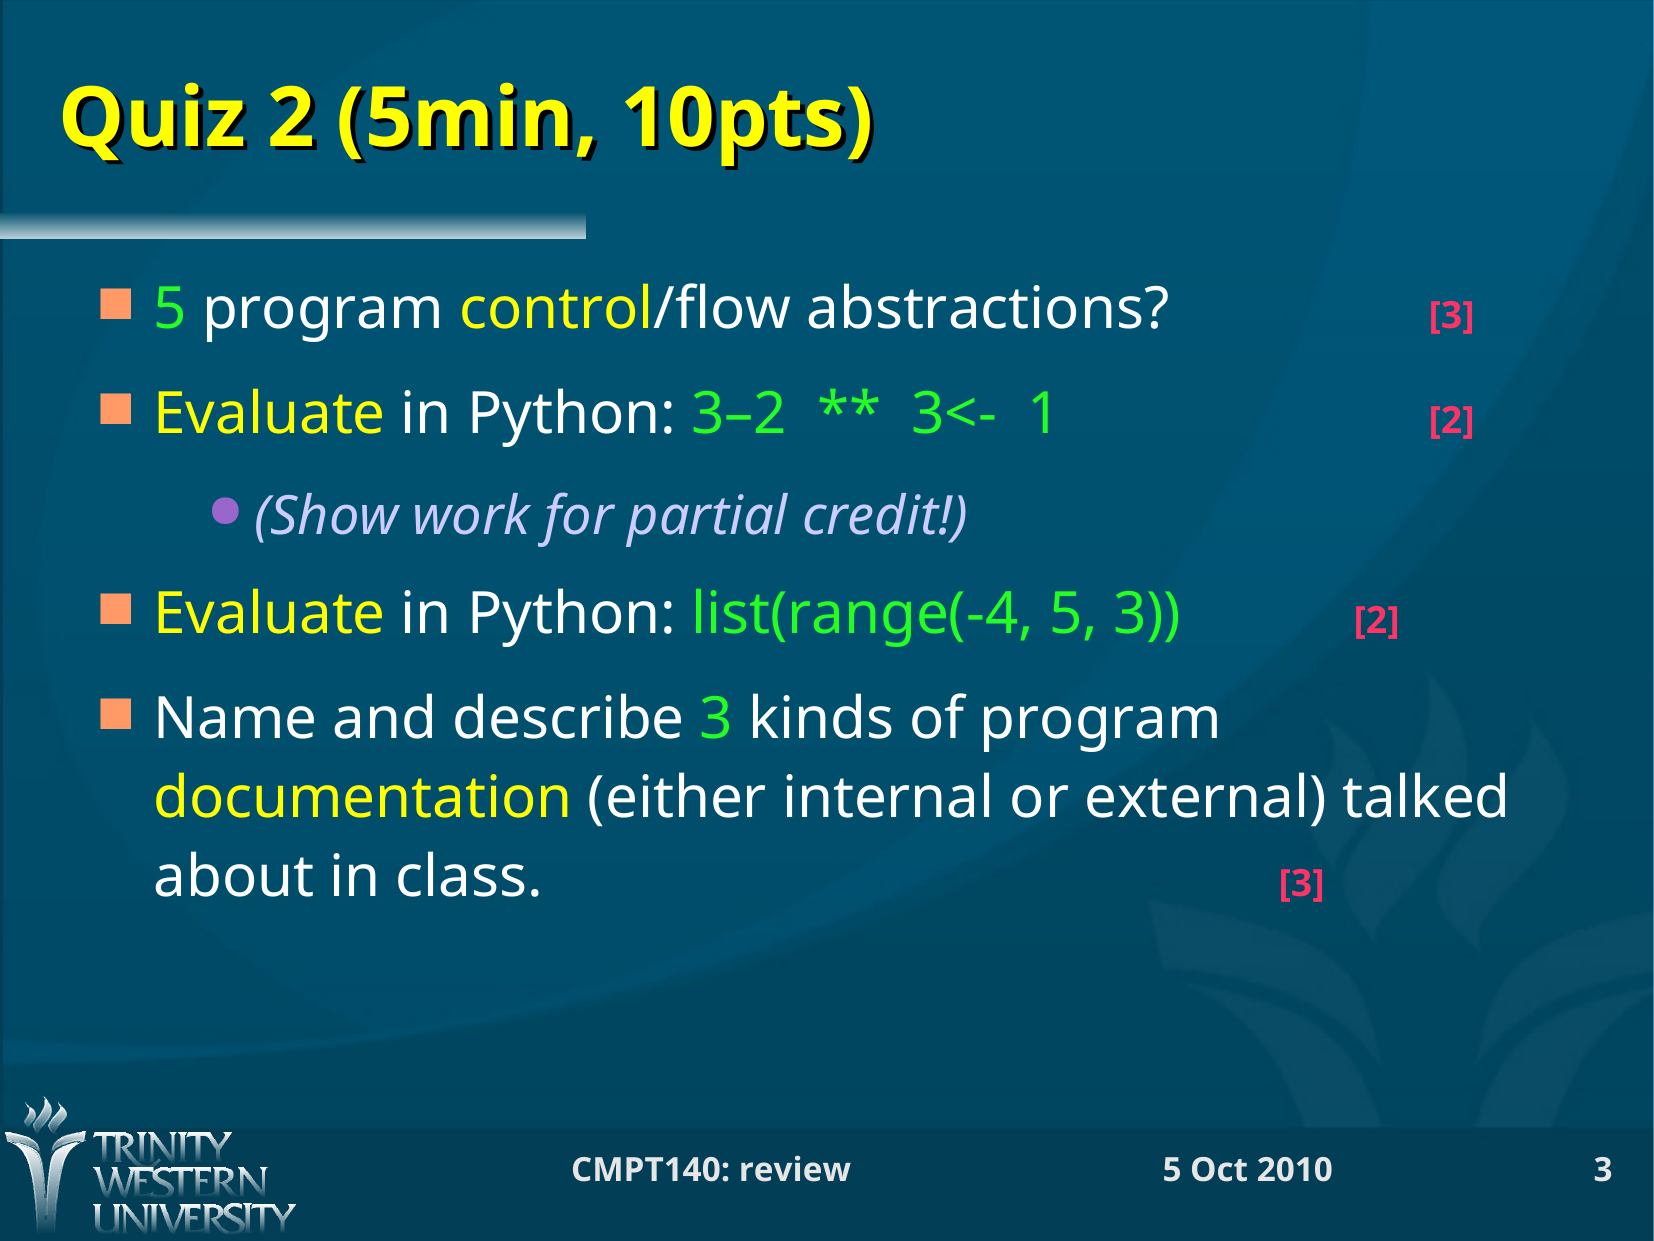

# Quiz 2 (5min, 10pts)
5 program control/flow abstractions?				[3]
Evaluate in Python: 3–2 ** 3<- 1					[2]
(Show work for partial credit!)
Evaluate in Python: list(range(-4, 5, 3))			[2]
Name and describe 3 kinds of program documentation (either internal or external) talked about in class.										[3]
CMPT140: review
5 Oct 2010
3